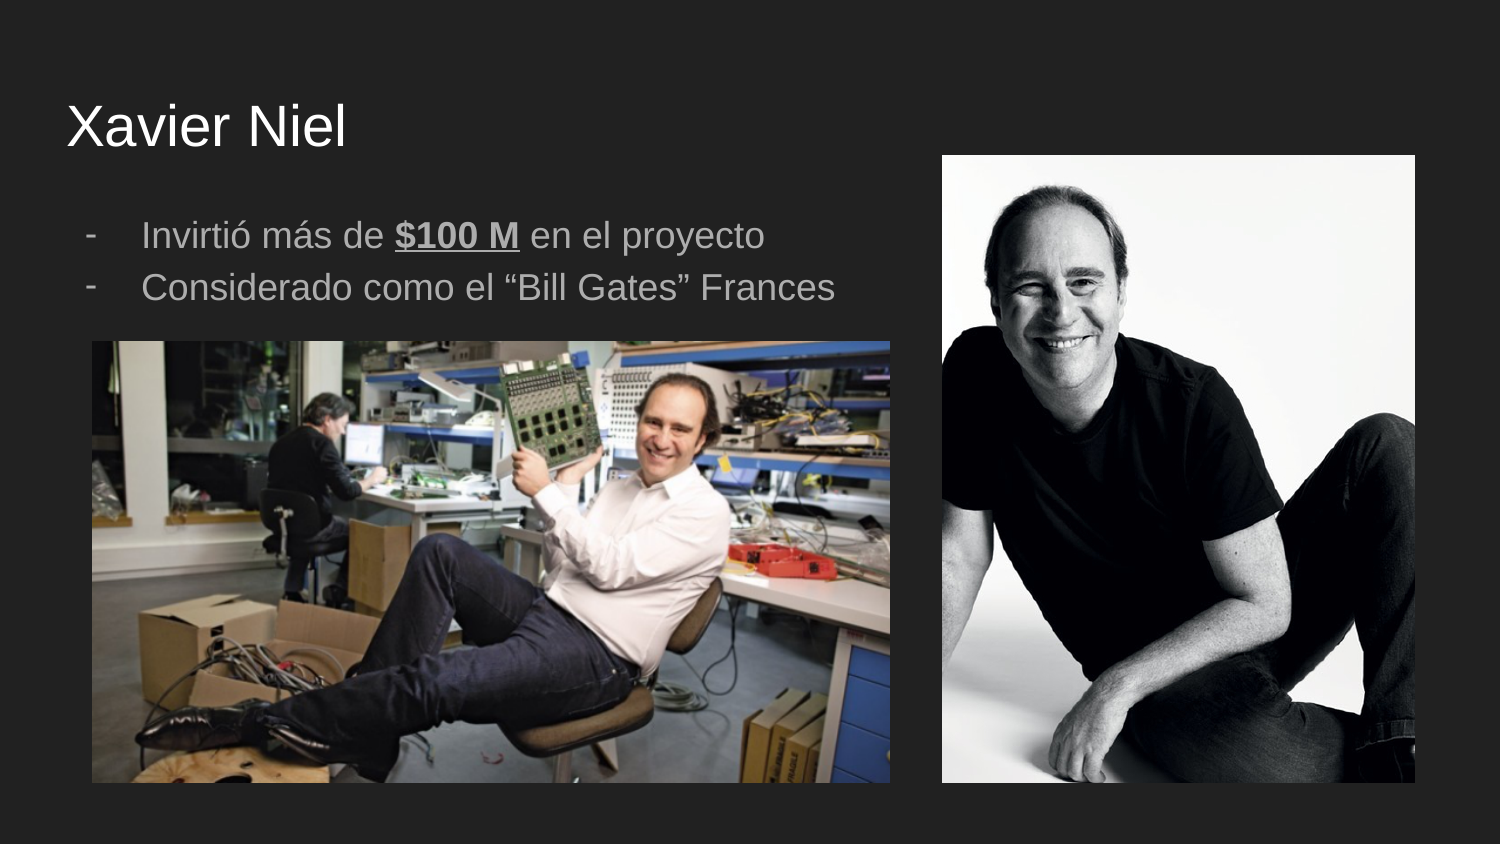

# Xavier Niel
Invirtió más de $100 M en el proyecto
Considerado como el “Bill Gates” Frances